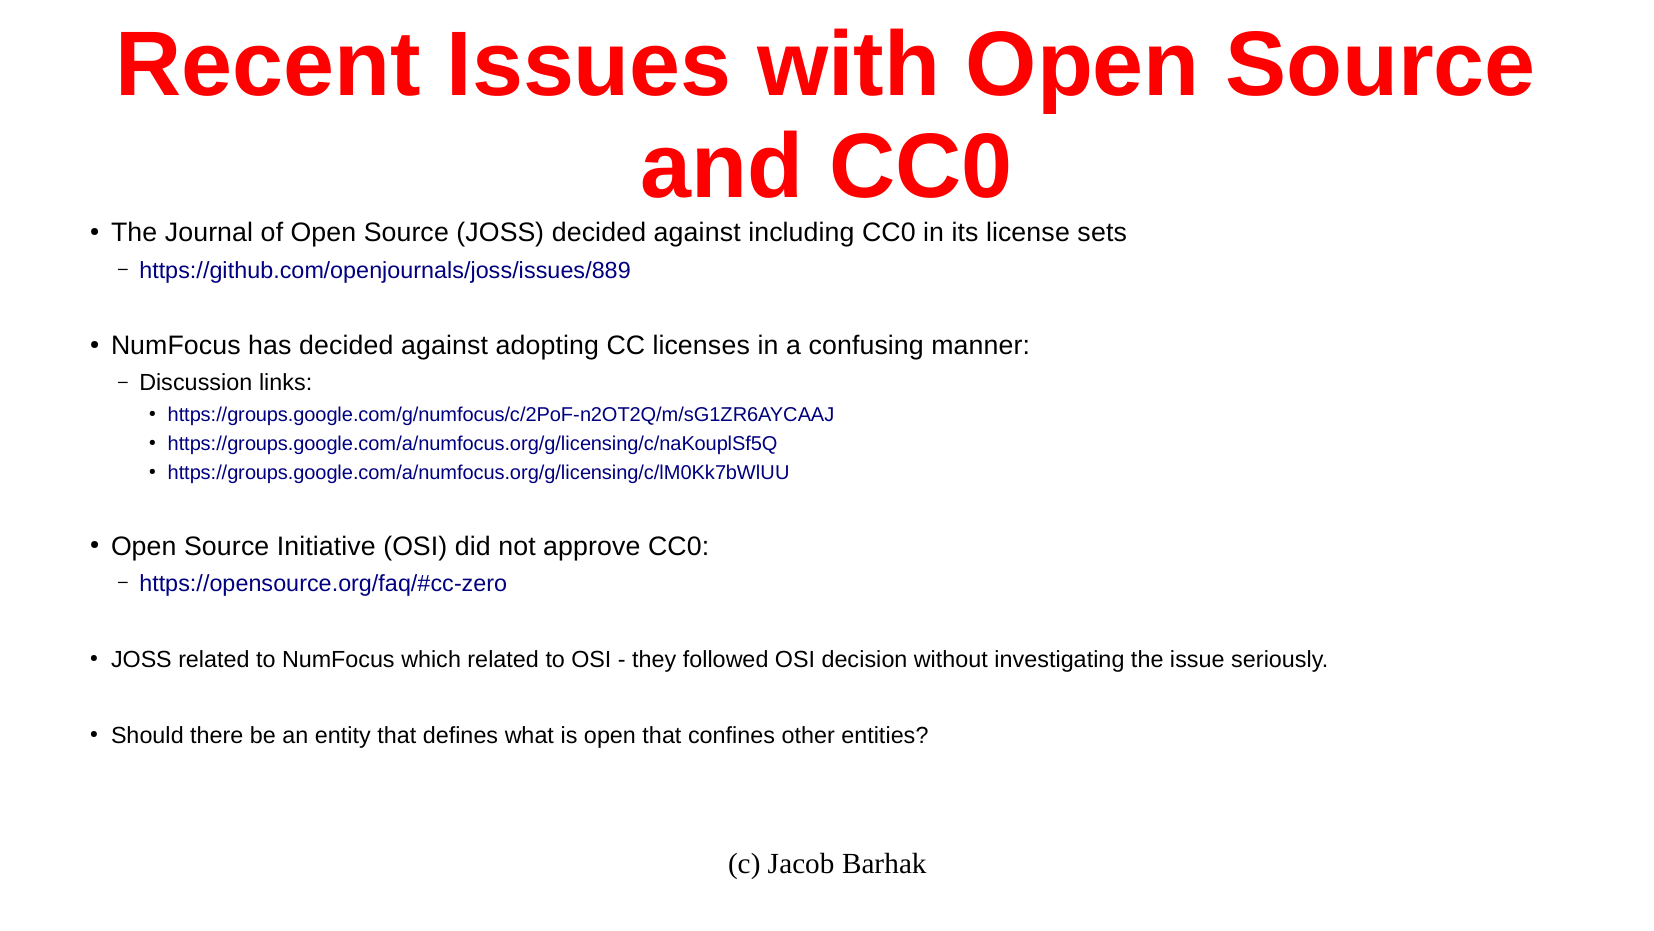

# Recent Issues with Open Source and CC0
The Journal of Open Source (JOSS) decided against including CC0 in its license sets
https://github.com/openjournals/joss/issues/889
NumFocus has decided against adopting CC licenses in a confusing manner:
Discussion links:
https://groups.google.com/g/numfocus/c/2PoF-n2OT2Q/m/sG1ZR6AYCAAJ
https://groups.google.com/a/numfocus.org/g/licensing/c/naKouplSf5Q
https://groups.google.com/a/numfocus.org/g/licensing/c/lM0Kk7bWlUU
Open Source Initiative (OSI) did not approve CC0:
https://opensource.org/faq/#cc-zero
JOSS related to NumFocus which related to OSI - they followed OSI decision without investigating the issue seriously.
Should there be an entity that defines what is open that confines other entities?